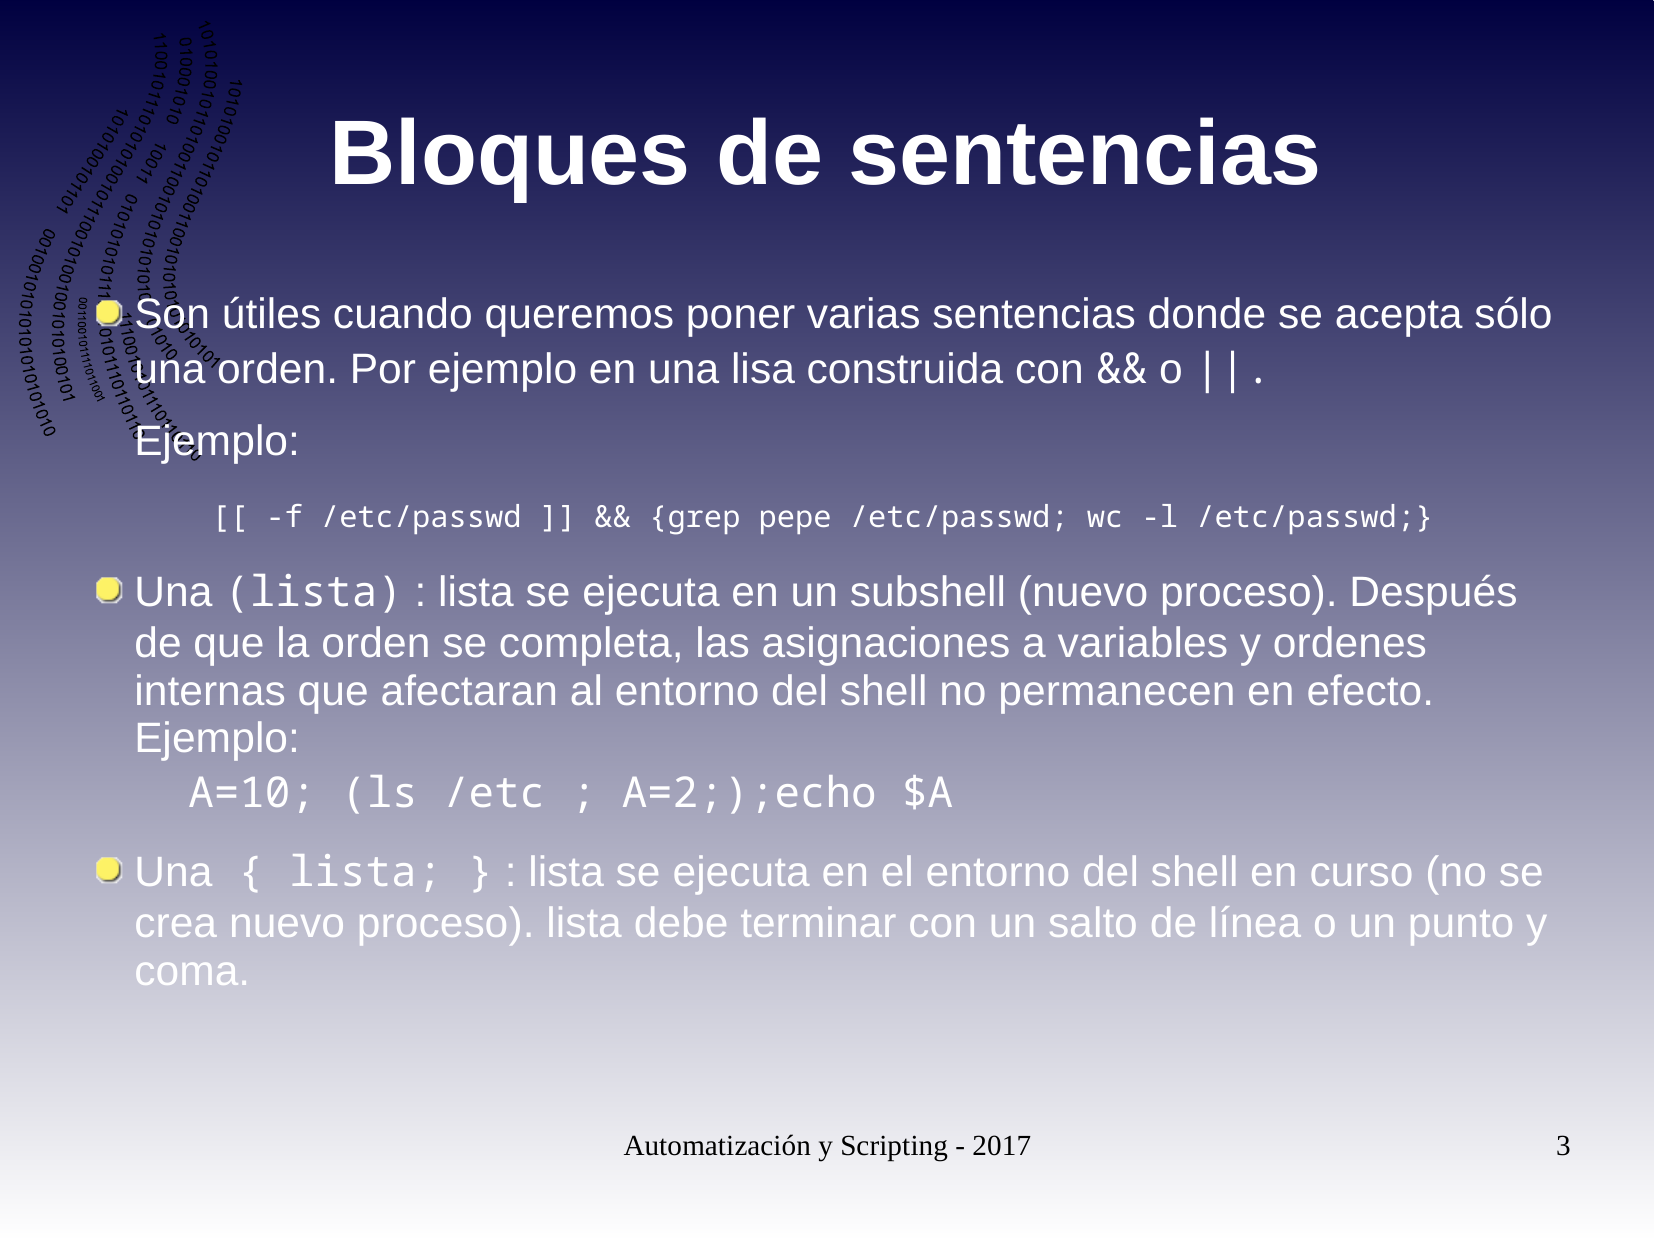

# Bloques de sentencias
Son útiles cuando queremos poner varias sentencias donde se acepta sólo una orden. Por ejemplo en una lisa construida con && o ||.
Ejemplo:
 [[ -f /etc/passwd ]] && {grep pepe /etc/passwd; wc -l /etc/passwd;}
Una (lista) : lista se ejecuta en un subshell (nuevo proceso). Después de que la orden se completa, las asignaciones a variables y ordenes internas que afectaran al entorno del shell no permanecen en efecto.
Ejemplo:
	A=10; (ls /etc ; A=2;);echo $A
Una { lista; } : lista se ejecuta en el entorno del shell en curso (no se crea nuevo proceso). lista debe terminar con un salto de línea o un punto y coma.
Automatización y Scripting - 2017
3